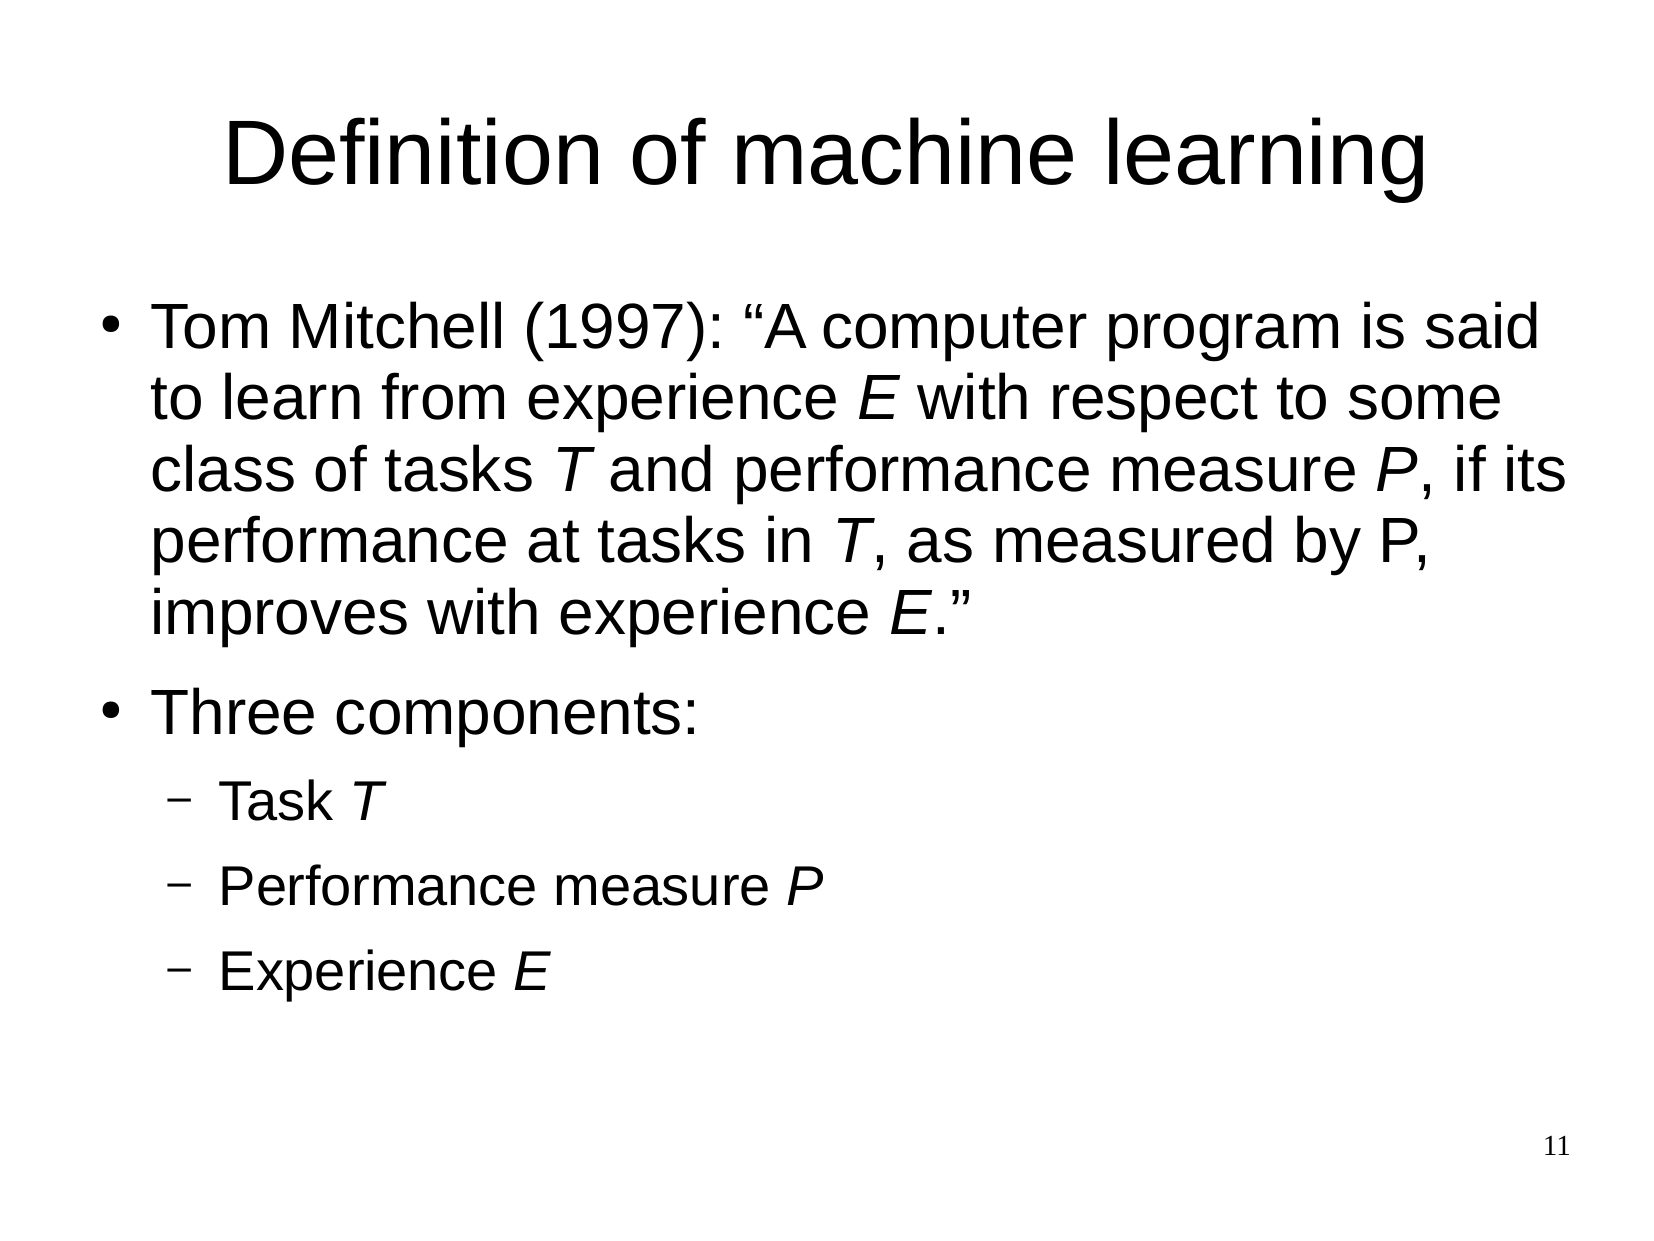

# Definition of machine learning
Tom Mitchell (1997): “A computer program is said to learn from experience E with respect to some class of tasks T and performance measure P, if its performance at tasks in T, as measured by P, improves with experience E.”
Three components:
Task T
Performance measure P
Experience E
11